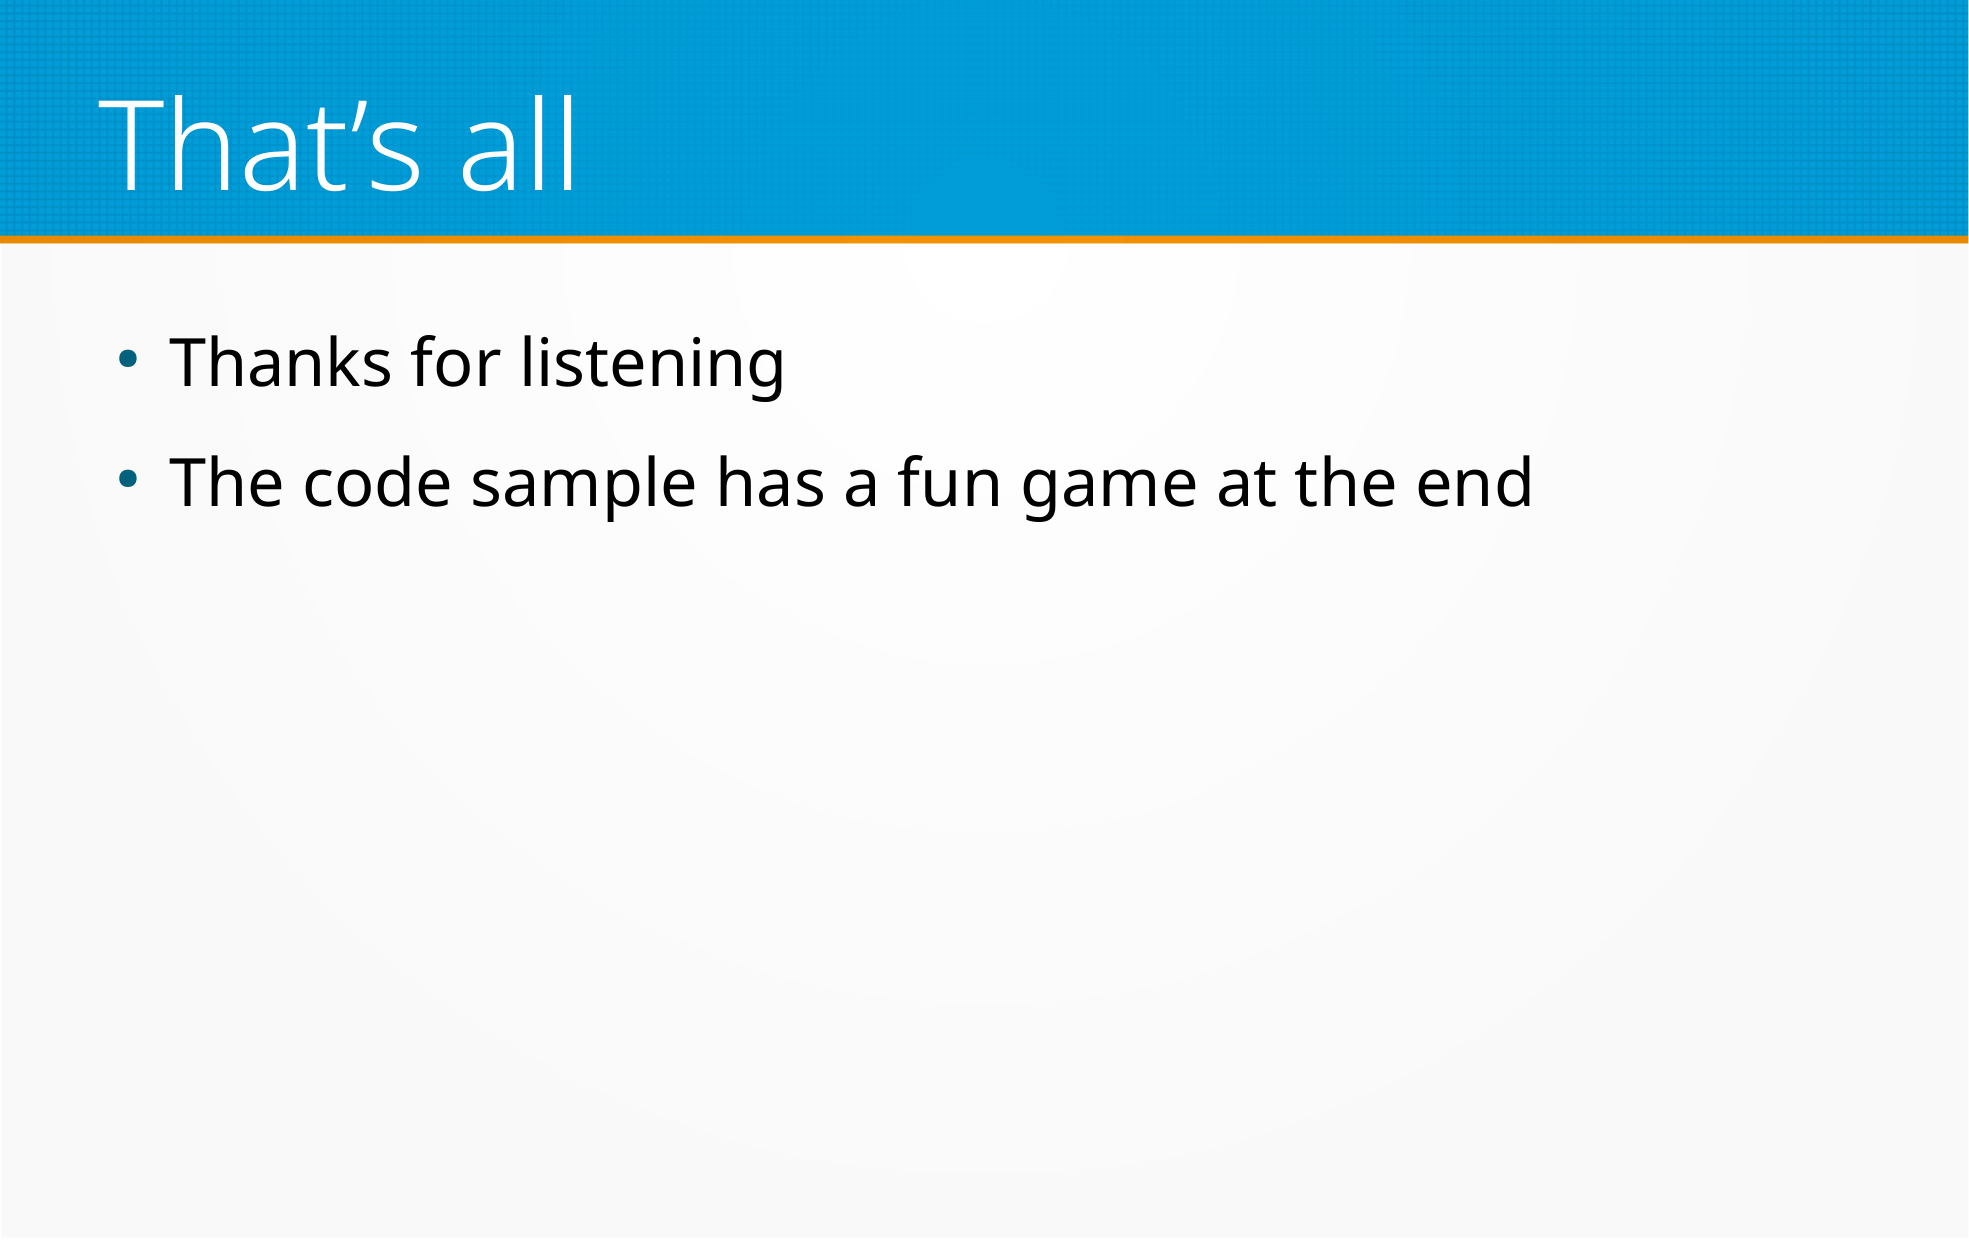

# That’s all
Thanks for listening
The code sample has a fun game at the end